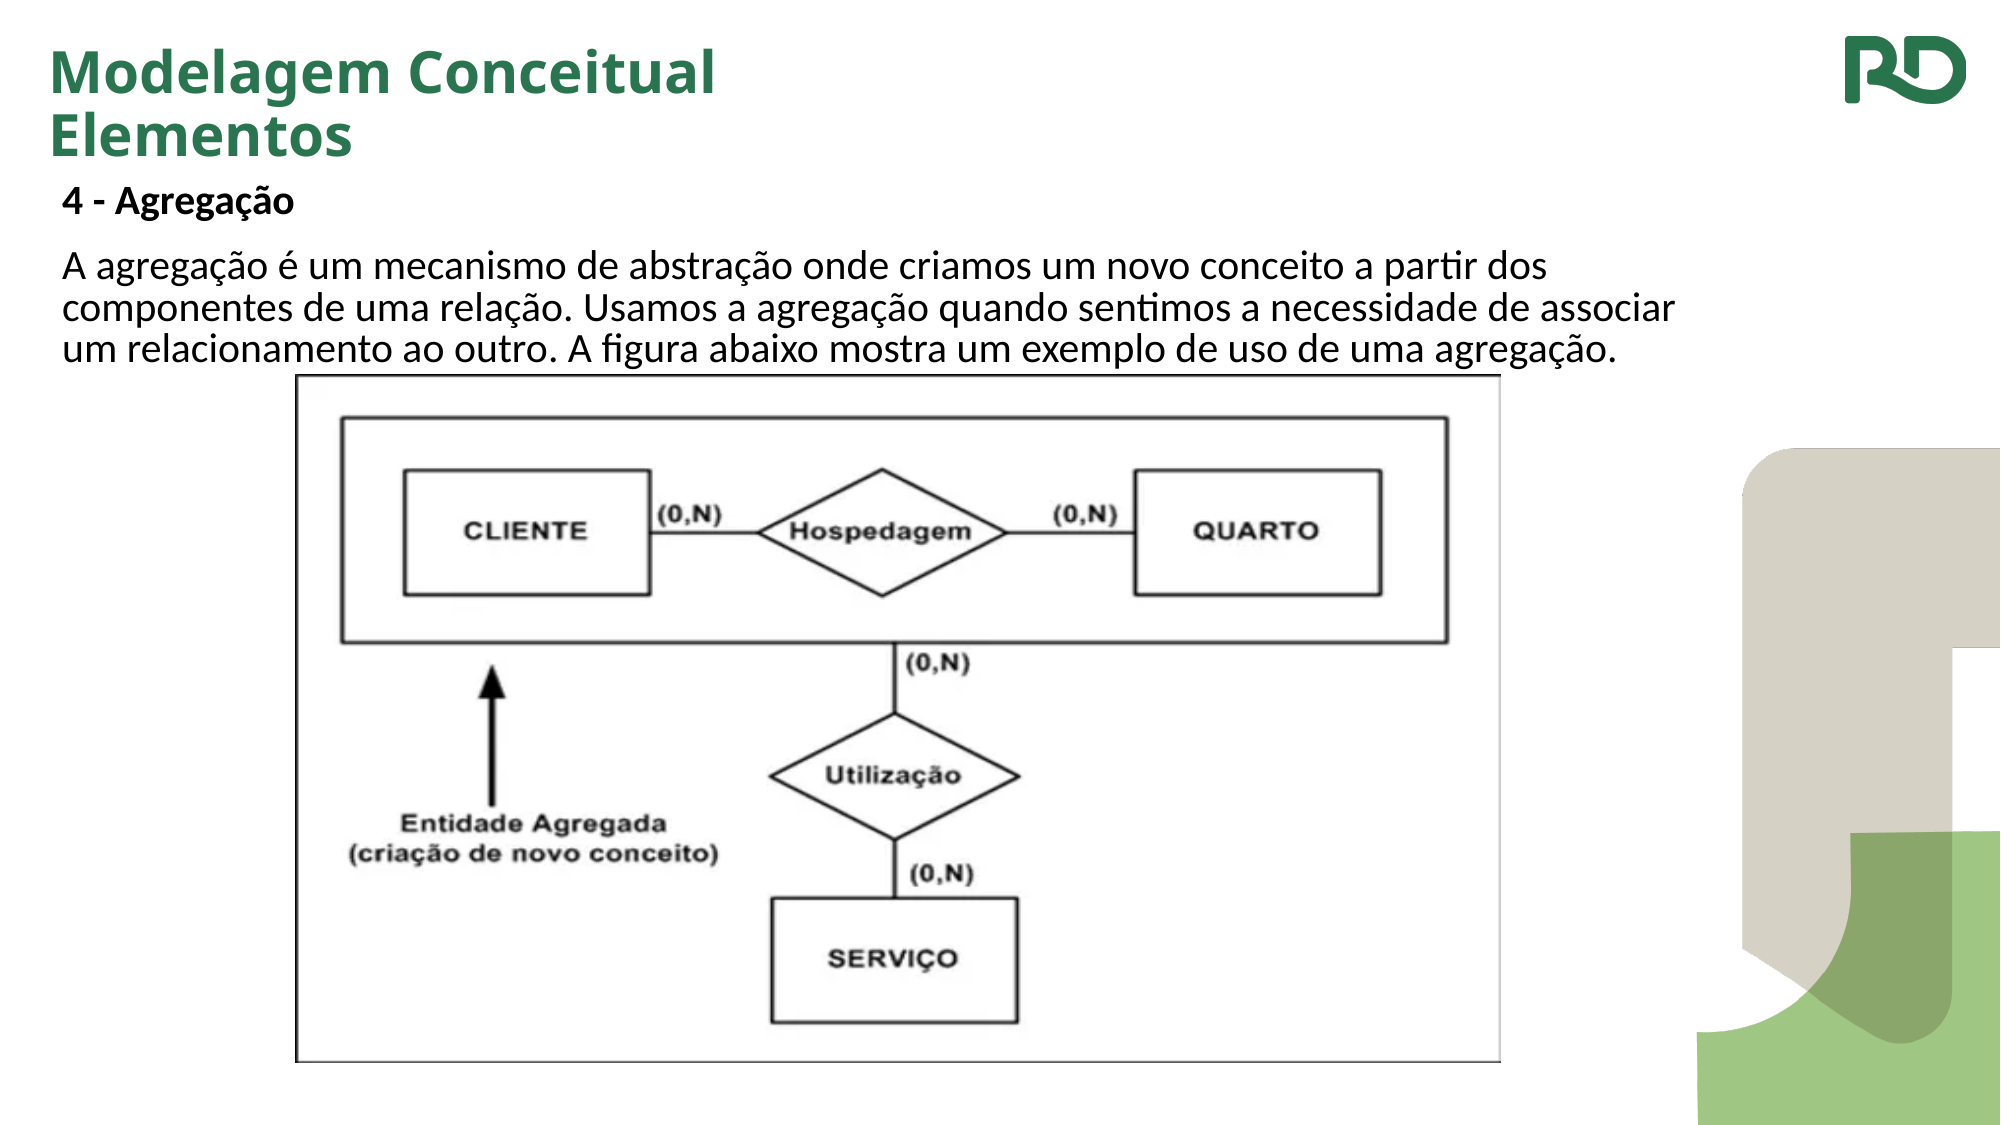

Modelagem Conceitual
Elementos
4 - Agregação
A agregação é um mecanismo de abstração onde criamos um novo conceito a partir dos componentes de uma relação. Usamos a agregação quando sentimos a necessidade de associar um relacionamento ao outro. A figura abaixo mostra um exemplo de uso de uma agregação.